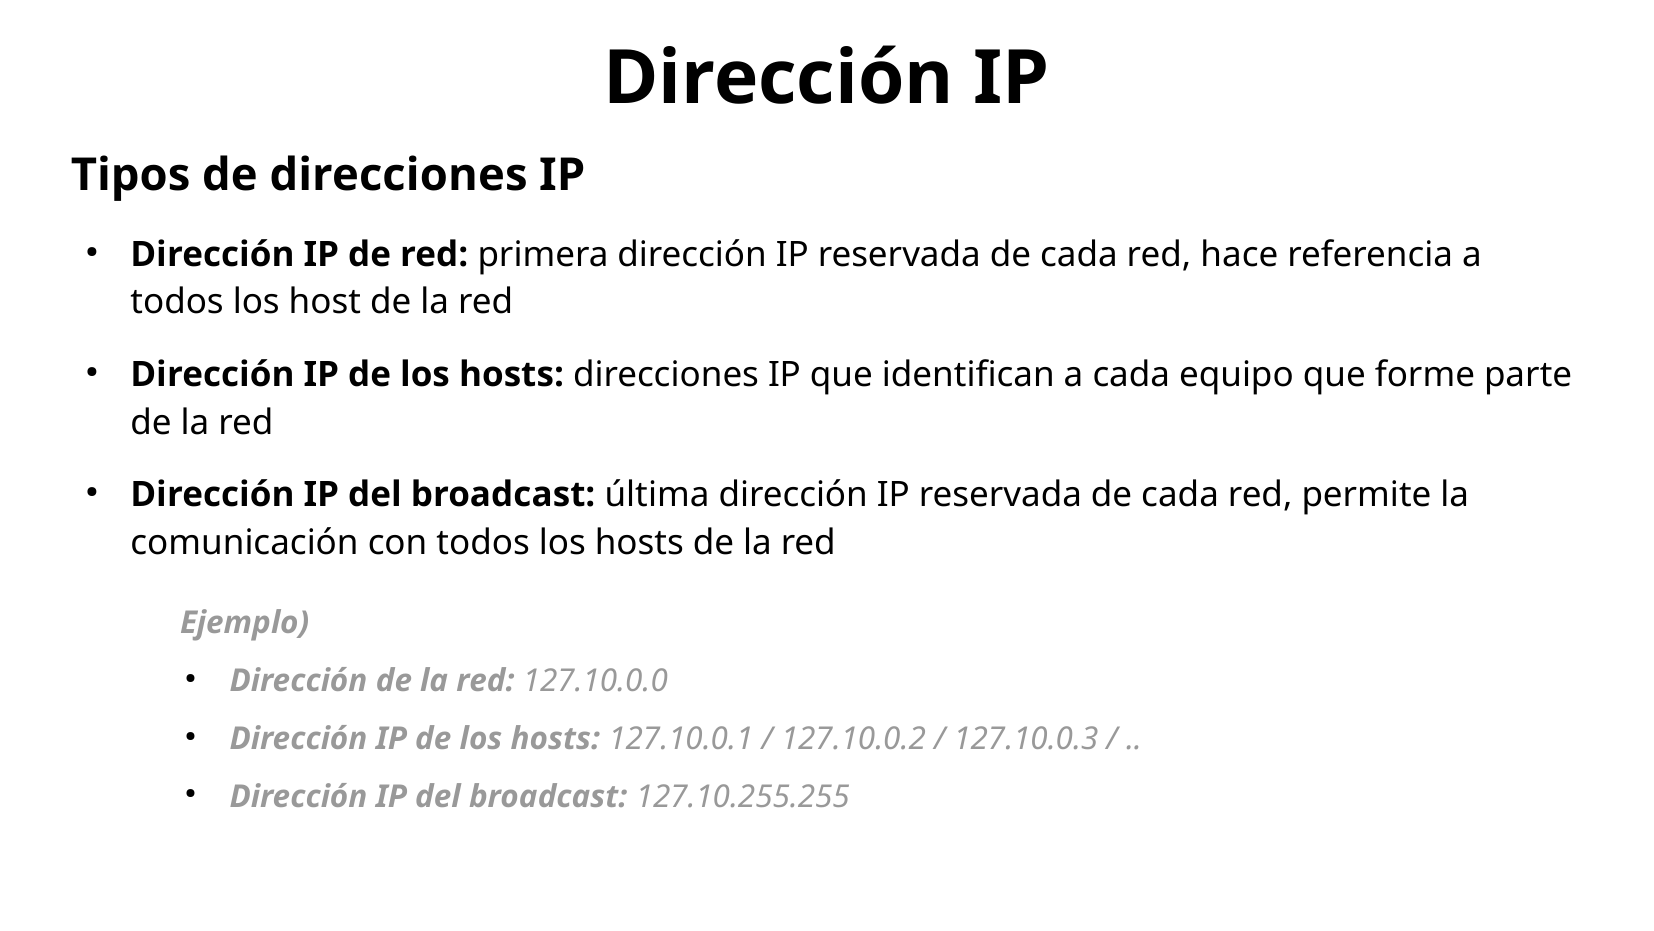

# Dirección IP
Tipos de direcciones IP
Dirección IP de red: primera dirección IP reservada de cada red, hace referencia a todos los host de la red
Dirección IP de los hosts: direcciones IP que identifican a cada equipo que forme parte de la red
Dirección IP del broadcast: última dirección IP reservada de cada red, permite la comunicación con todos los hosts de la red
Ejemplo)
Dirección de la red: 127.10.0.0
Dirección IP de los hosts: 127.10.0.1 / 127.10.0.2 / 127.10.0.3 / ..
Dirección IP del broadcast: 127.10.255.255